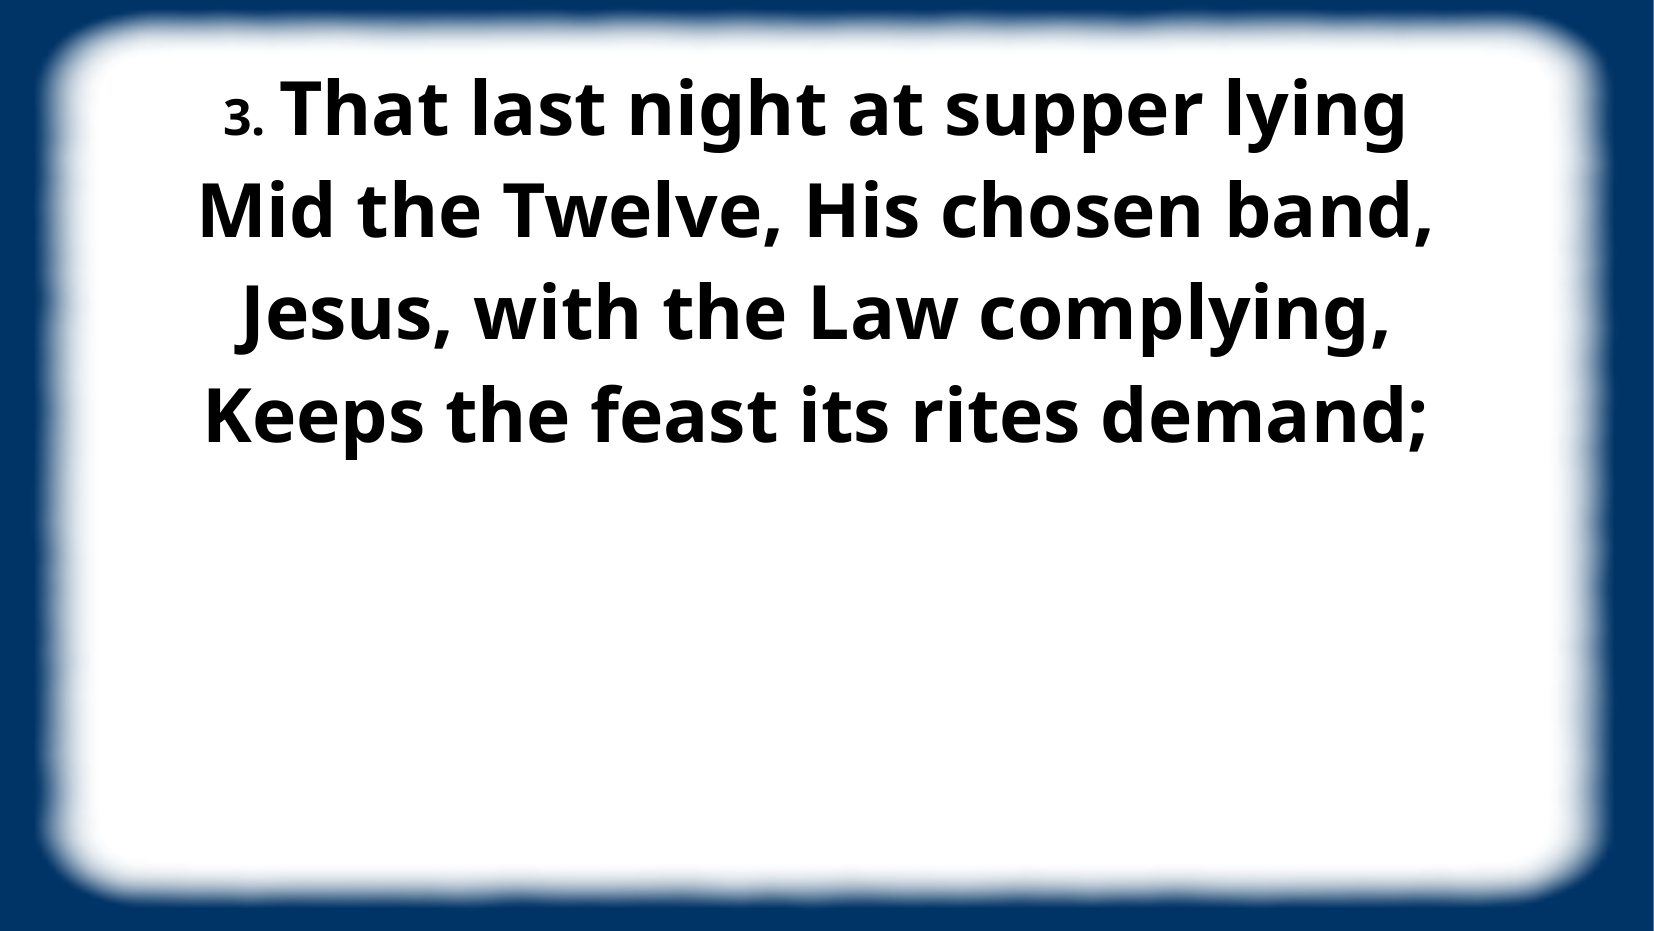

3. That last night at supper lying
Mid the Twelve, His chosen band,
Jesus, with the Law complying,
Keeps the feast its rites demand;